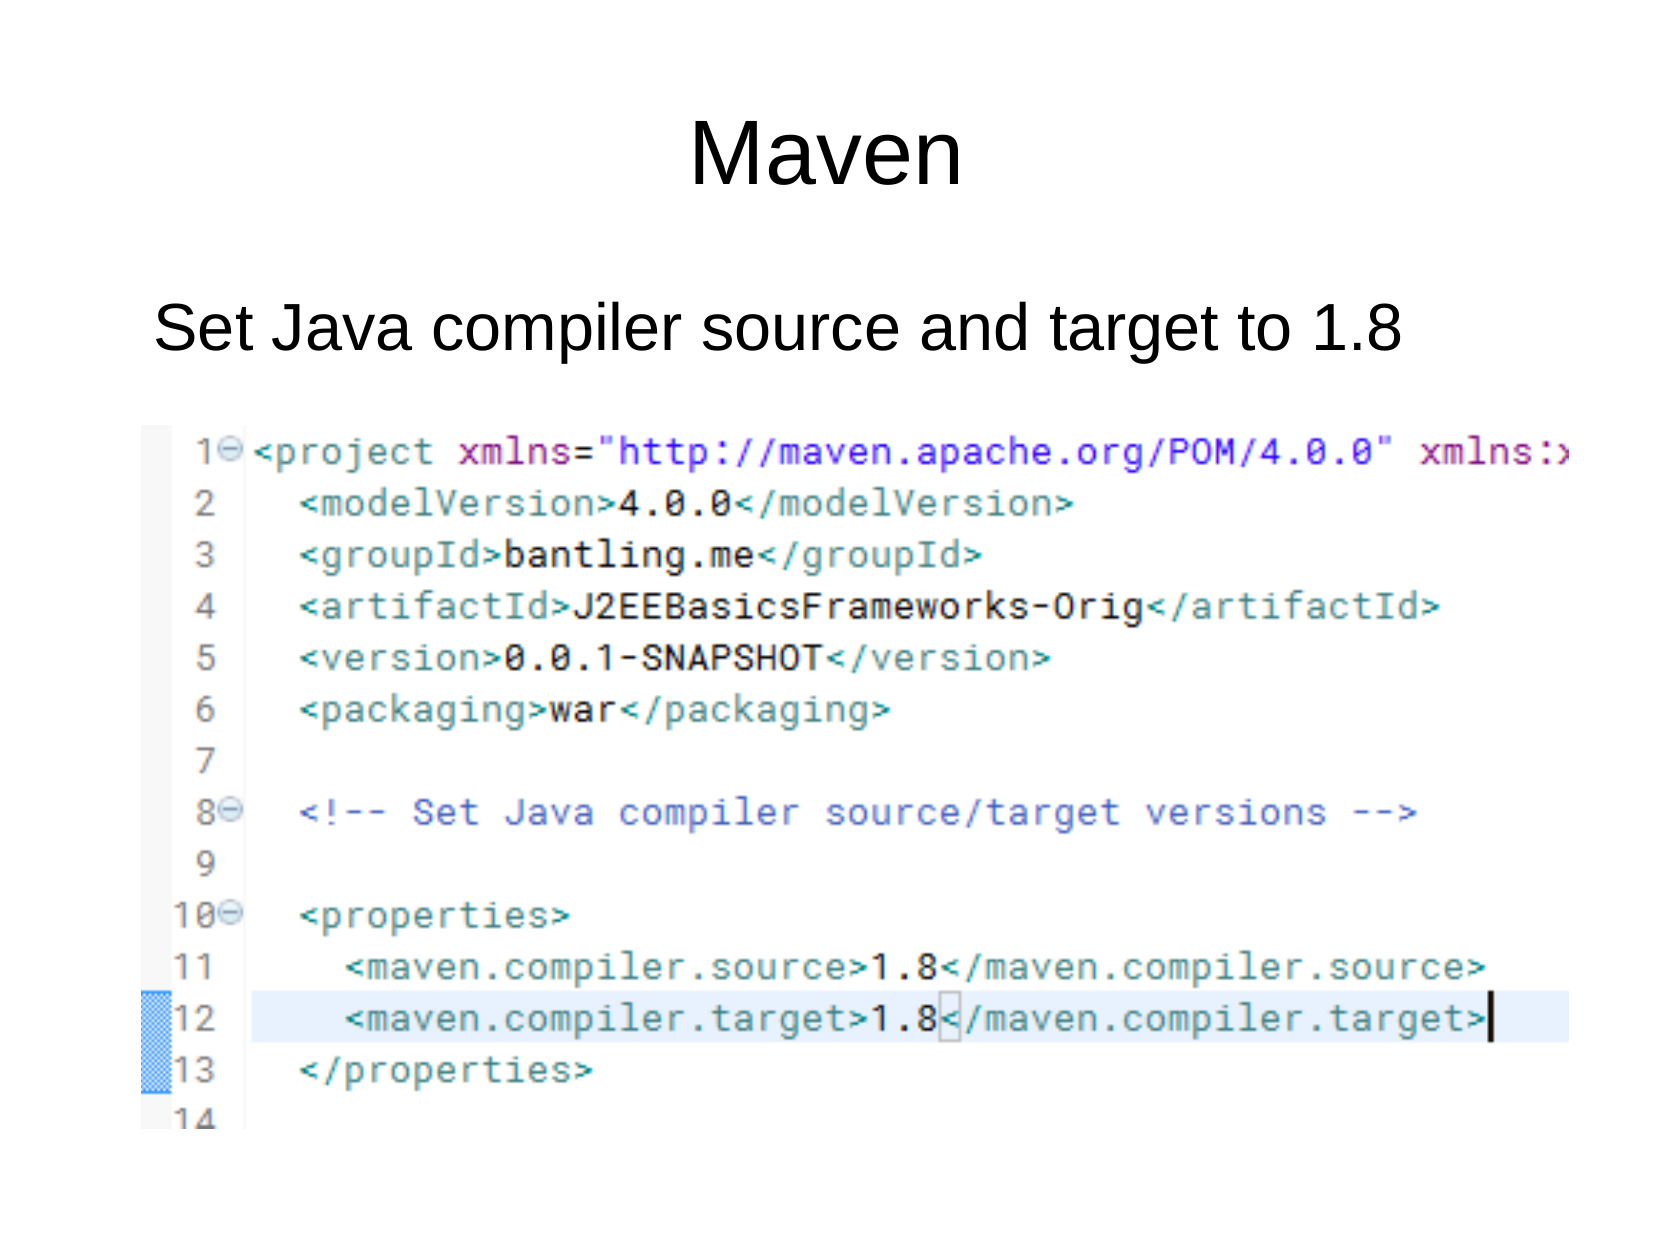

# Maven
Set Java compiler source and target to 1.8